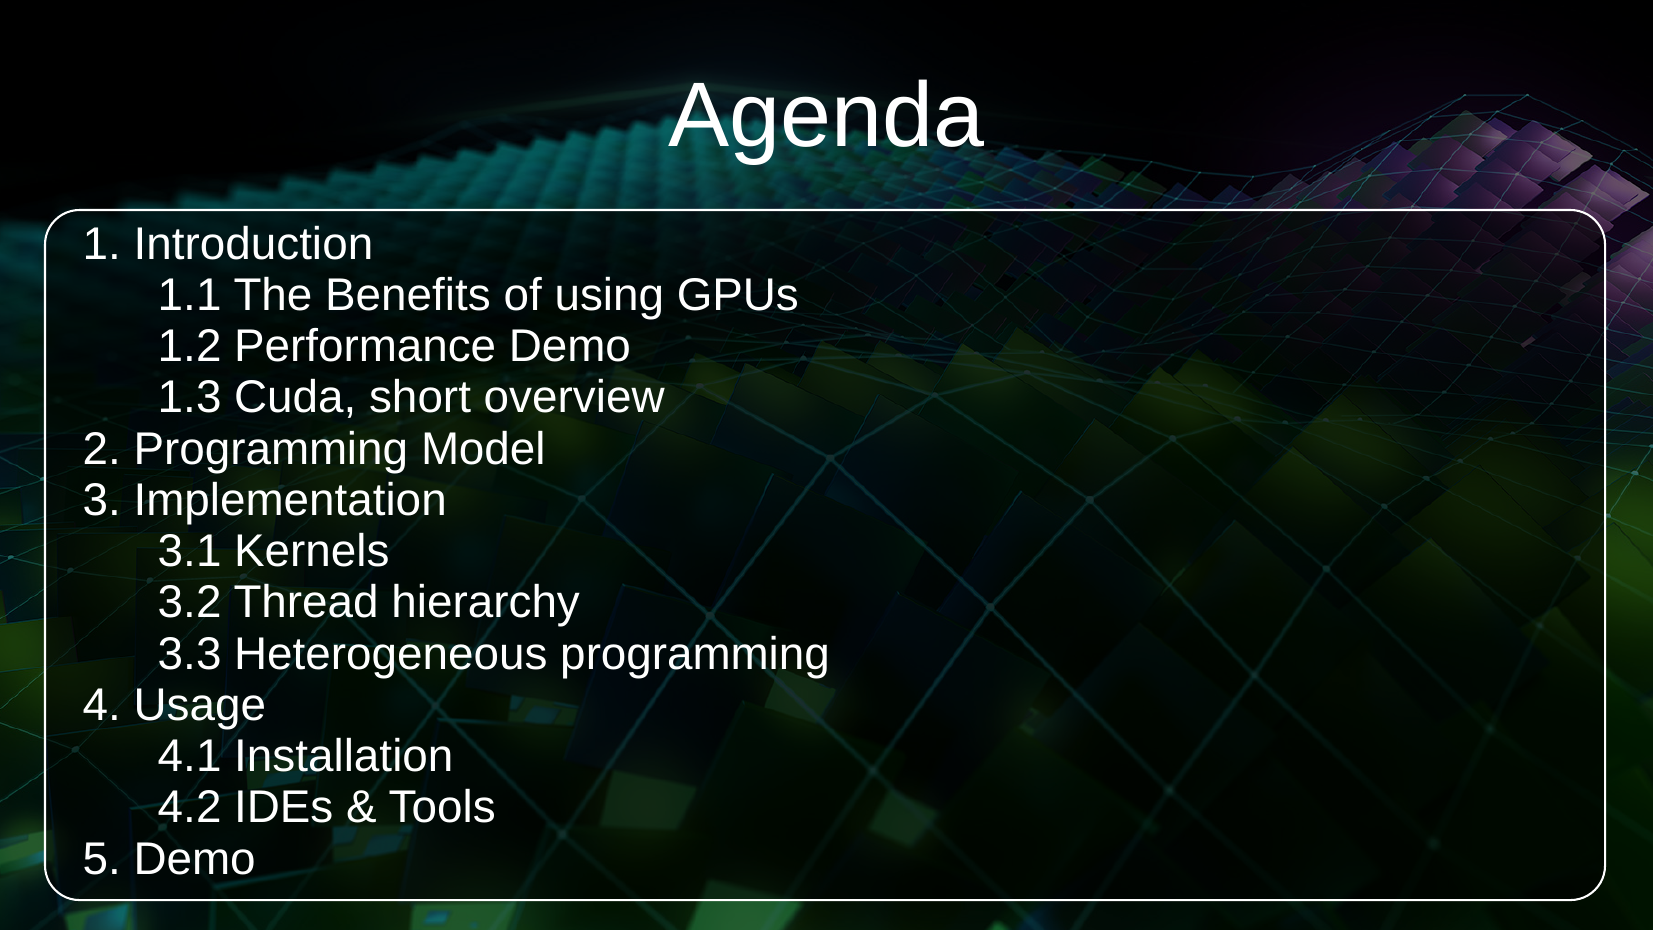

# Agenda
1. Introduction
	1.1 The Benefits of using GPUs
	1.2 Performance Demo
	1.3 Cuda, short overview
2. Programming Model
3. Implementation
	3.1 Kernels
	3.2 Thread hierarchy
	3.3 Heterogeneous programming
4. Usage
	4.1 Installation
	4.2 IDEs & Tools
5. Demo